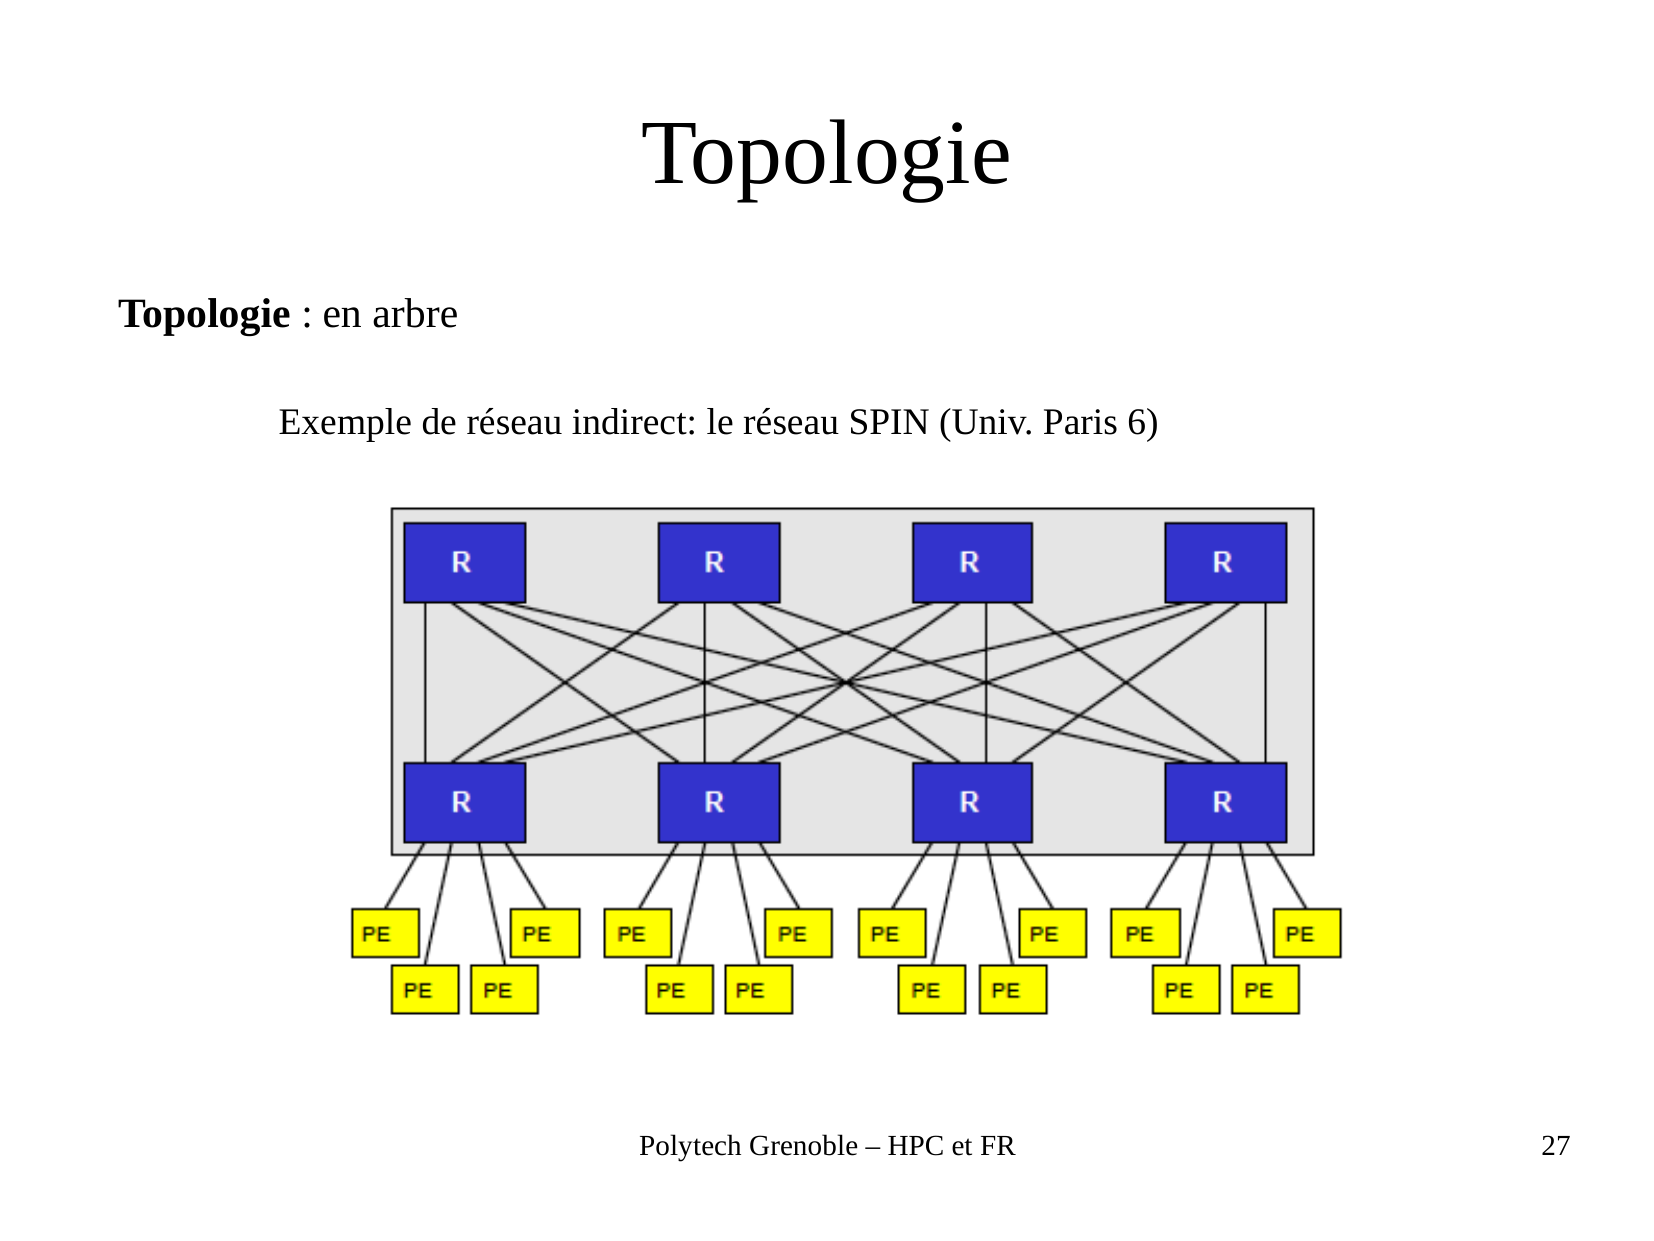

# Topologie
Topologie : en arbre
Exemple de réseau indirect: le réseau SPIN (Univ. Paris 6)
Matthieu PAYET
27